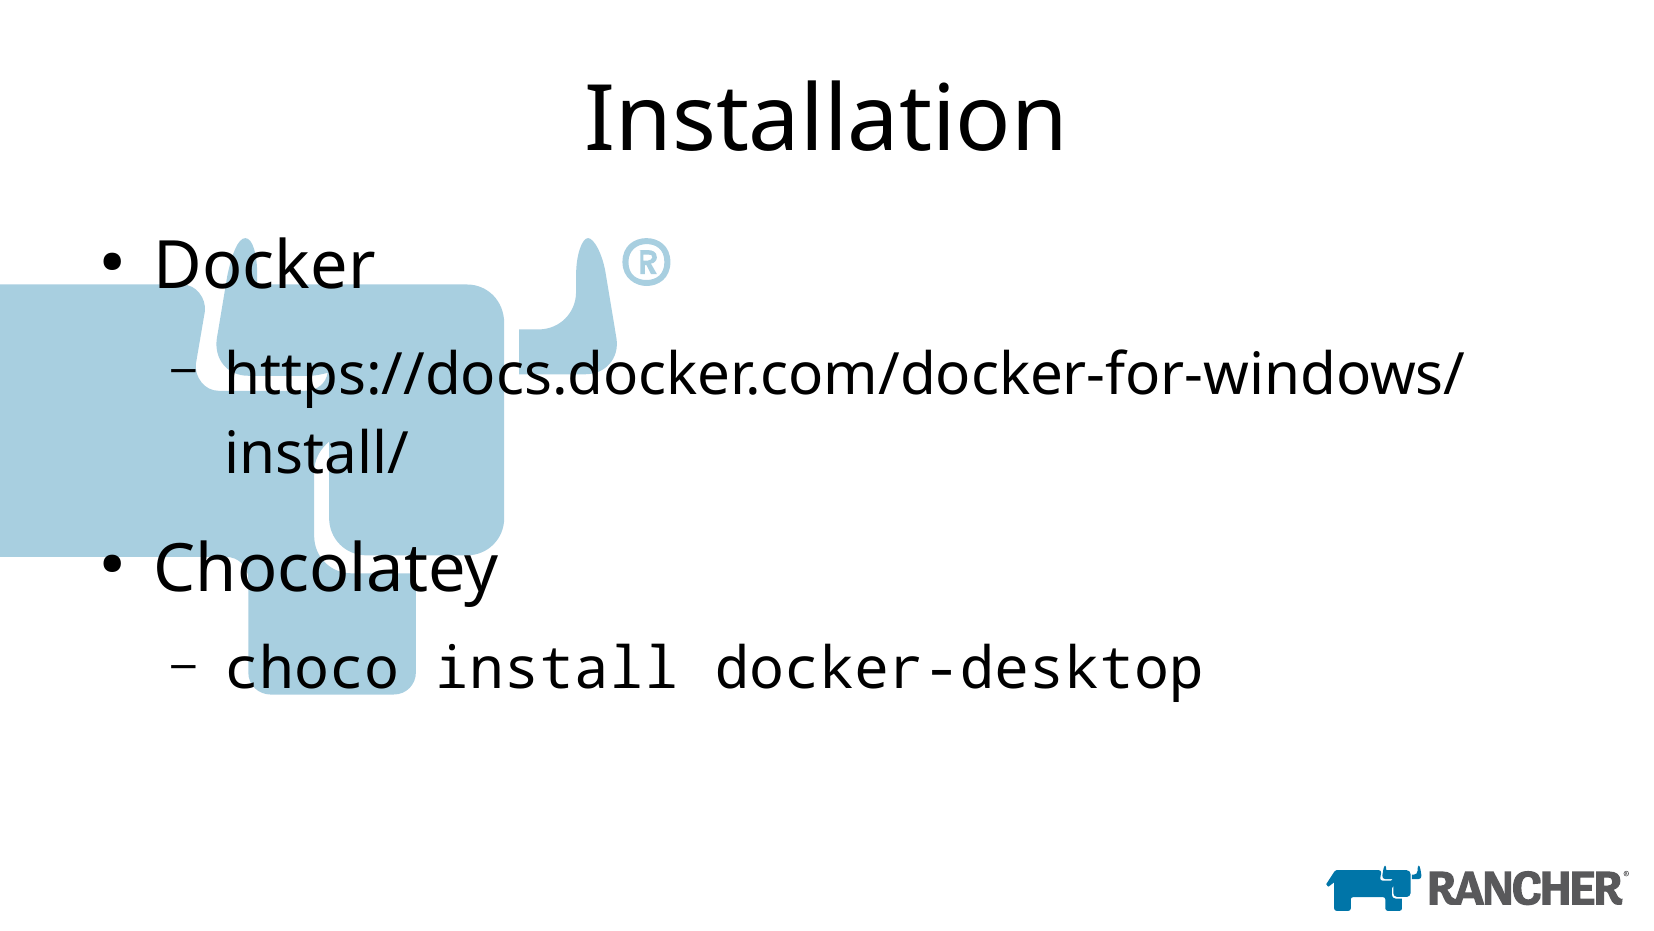

# Installation
Docker
https://docs.docker.com/docker-for-windows/install/
Chocolatey
choco install docker-desktop